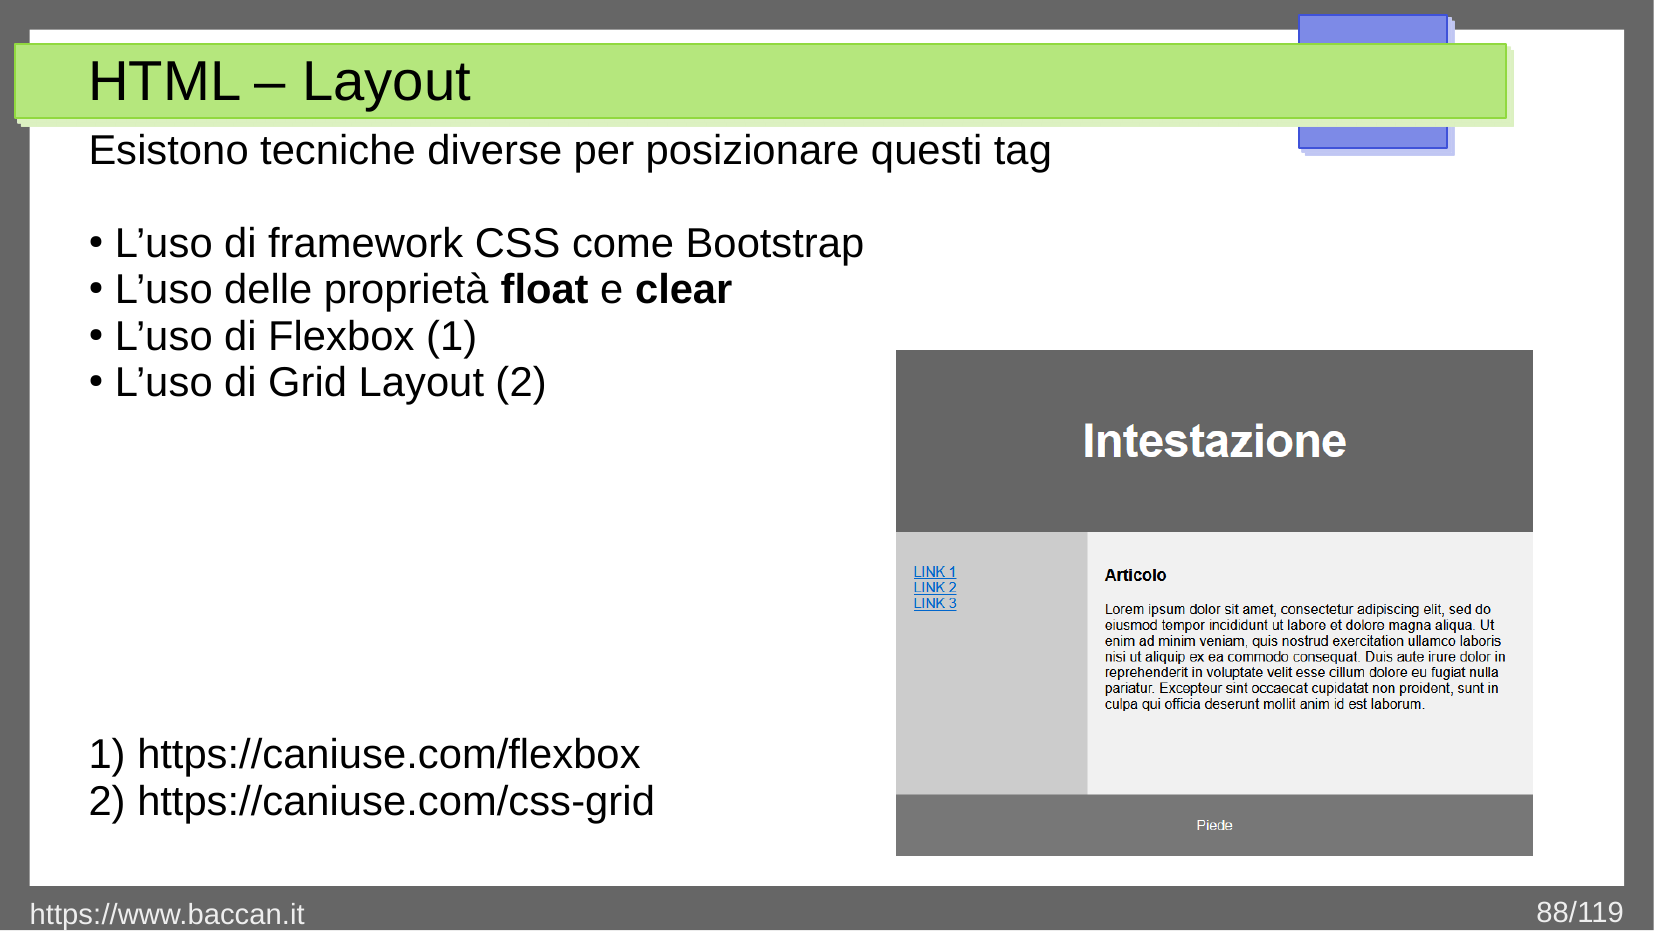

# HTML – Layout
Esistono tecniche diverse per posizionare questi tag
 L’uso di framework CSS come Bootstrap
 L’uso delle proprietà float e clear
 L’uso di Flexbox (1)
 L’uso di Grid Layout (2)
 https://caniuse.com/flexbox
 https://caniuse.com/css-grid
88
https://www.baccan.it